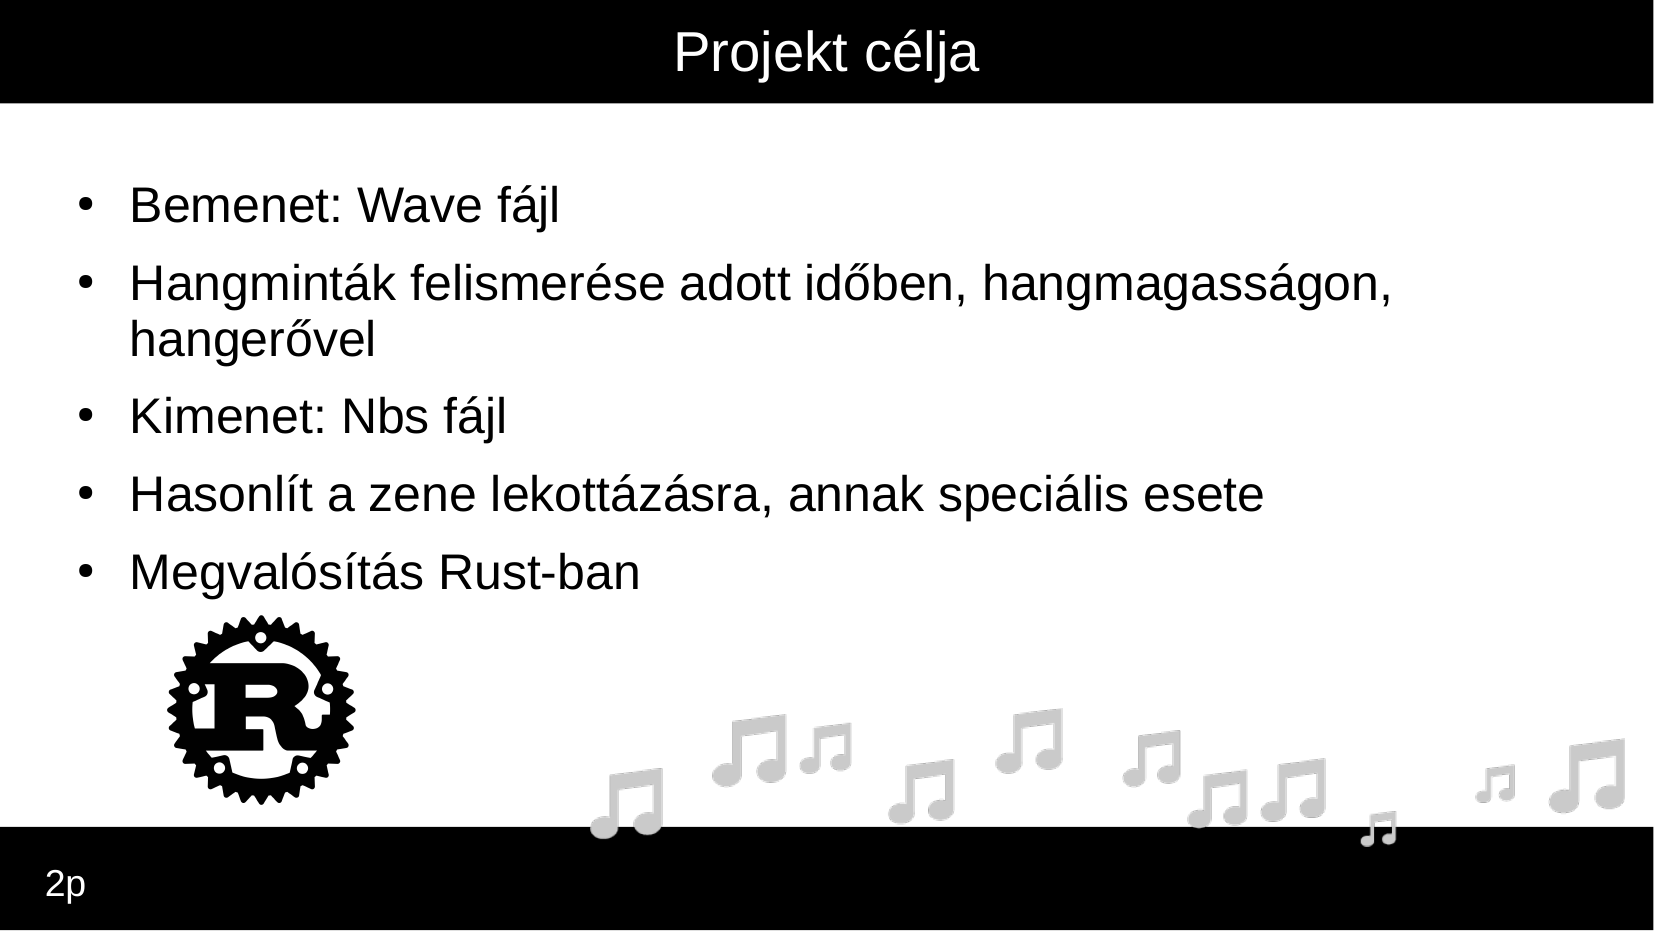

# Projekt célja
Bemenet: Wave fájl
Hangminták felismerése adott időben, hangmagasságon, hangerővel
Kimenet: Nbs fájl
Hasonlít a zene lekottázásra, annak speciális esete
Megvalósítás Rust-ban
2p